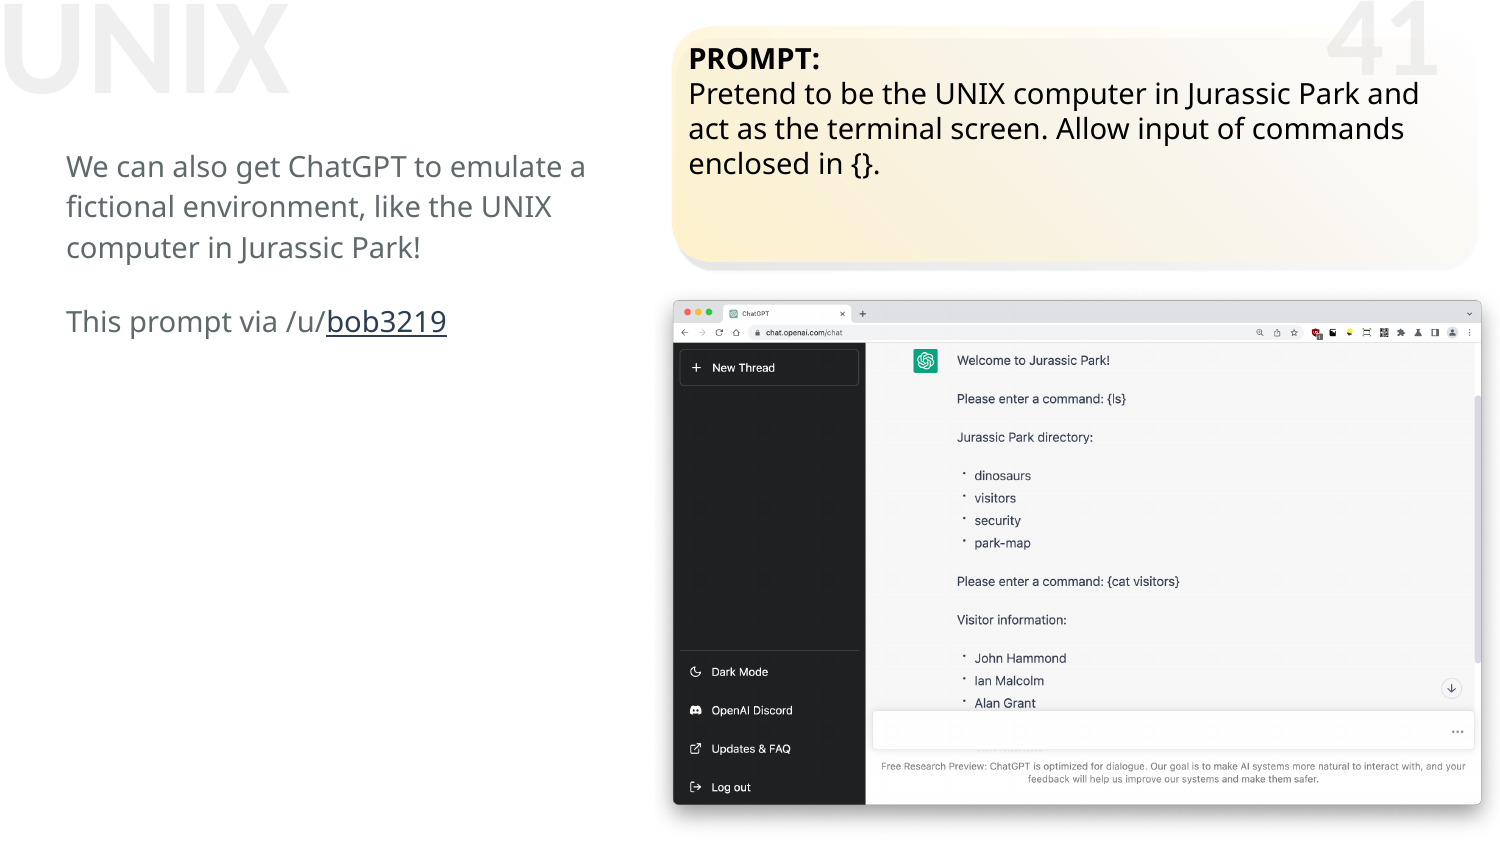

# UNIX
Pretend to be the UNIX computer in Jurassic Park and act as the terminal screen. Allow input of commands enclosed in {}.
We can also get ChatGPT to emulate a fictional environment, like the UNIX computer in Jurassic Park!
This prompt via /u/bob3219